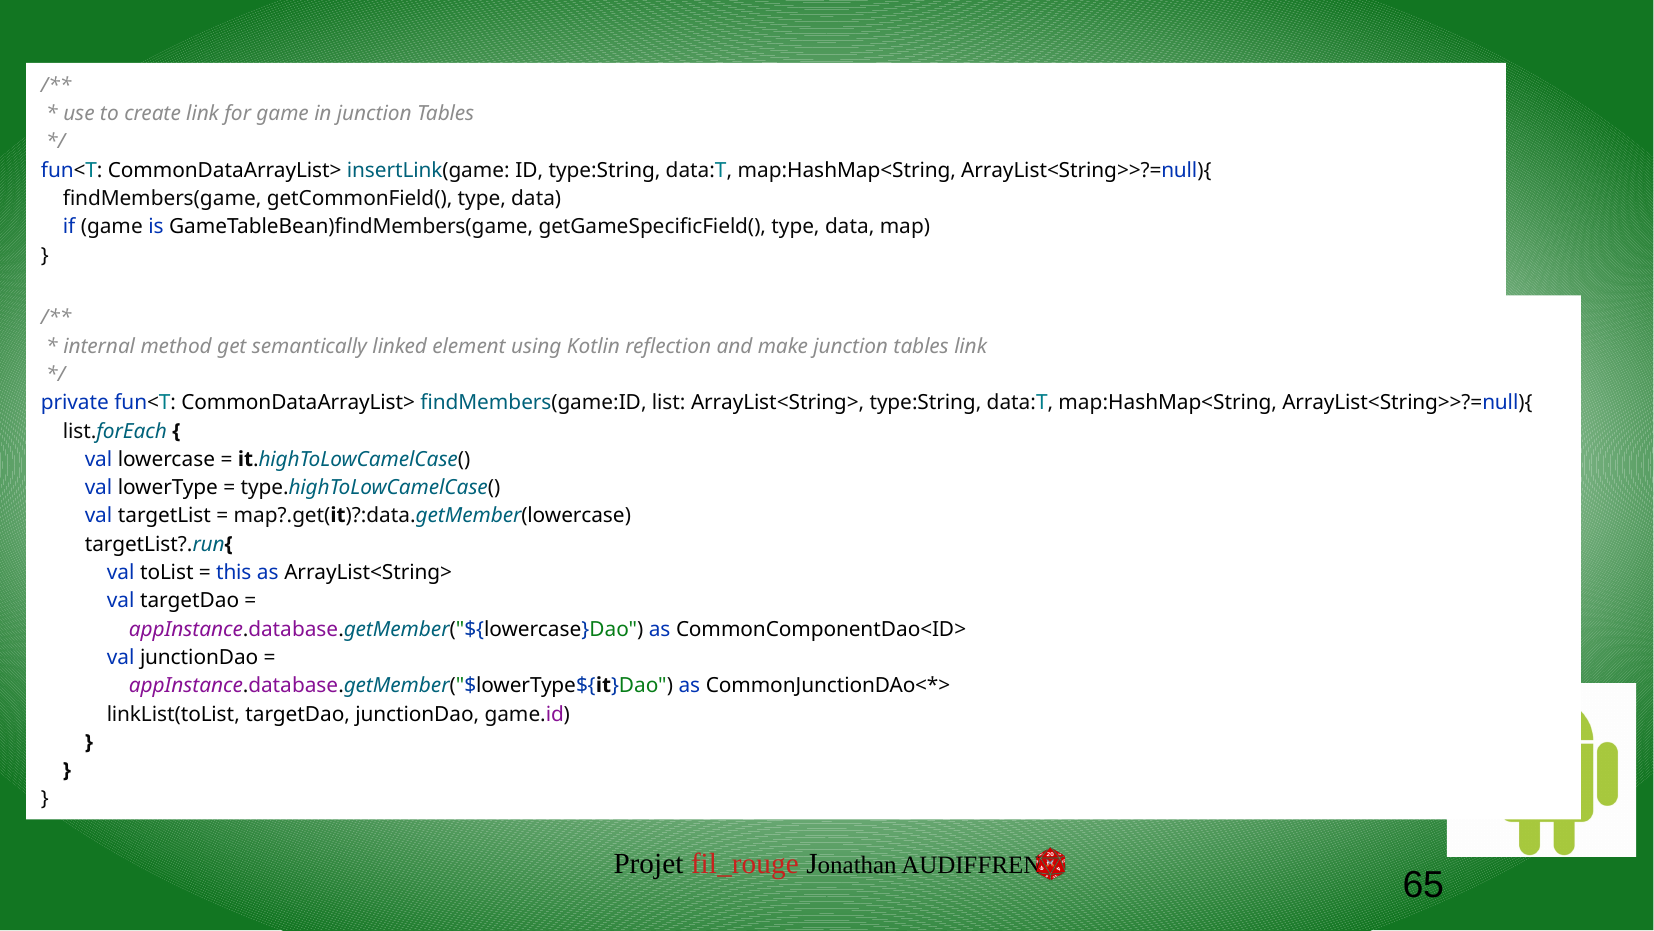

/**
 * use to create link for game in junction Tables
 */
fun<T: CommonDataArrayList> insertLink(game: ID, type:String, data:T, map:HashMap<String, ArrayList<String>>?=null){
 findMembers(game, getCommonField(), type, data)
 if (game is GameTableBean)findMembers(game, getGameSpecificField(), type, data, map)
}
/**
 * internal method get semantically linked element using Kotlin reflection and make junction tables link
 */
private fun<T: CommonDataArrayList> findMembers(game:ID, list: ArrayList<String>, type:String, data:T, map:HashMap<String, ArrayList<String>>?=null){
 list.forEach {
 val lowercase = it.highToLowCamelCase()
 val lowerType = type.highToLowCamelCase()
 val targetList = map?.get(it)?:data.getMember(lowercase)
 targetList?.run{
 val toList = this as ArrayList<String>
 val targetDao =
 appInstance.database.getMember("${lowercase}Dao") as CommonComponentDao<ID>
 val junctionDao =
 appInstance.database.getMember("$lowerType${it}Dao") as CommonJunctionDAo<*>
 linkList(toList, targetDao, junctionDao, game.id)
 }
 }
}